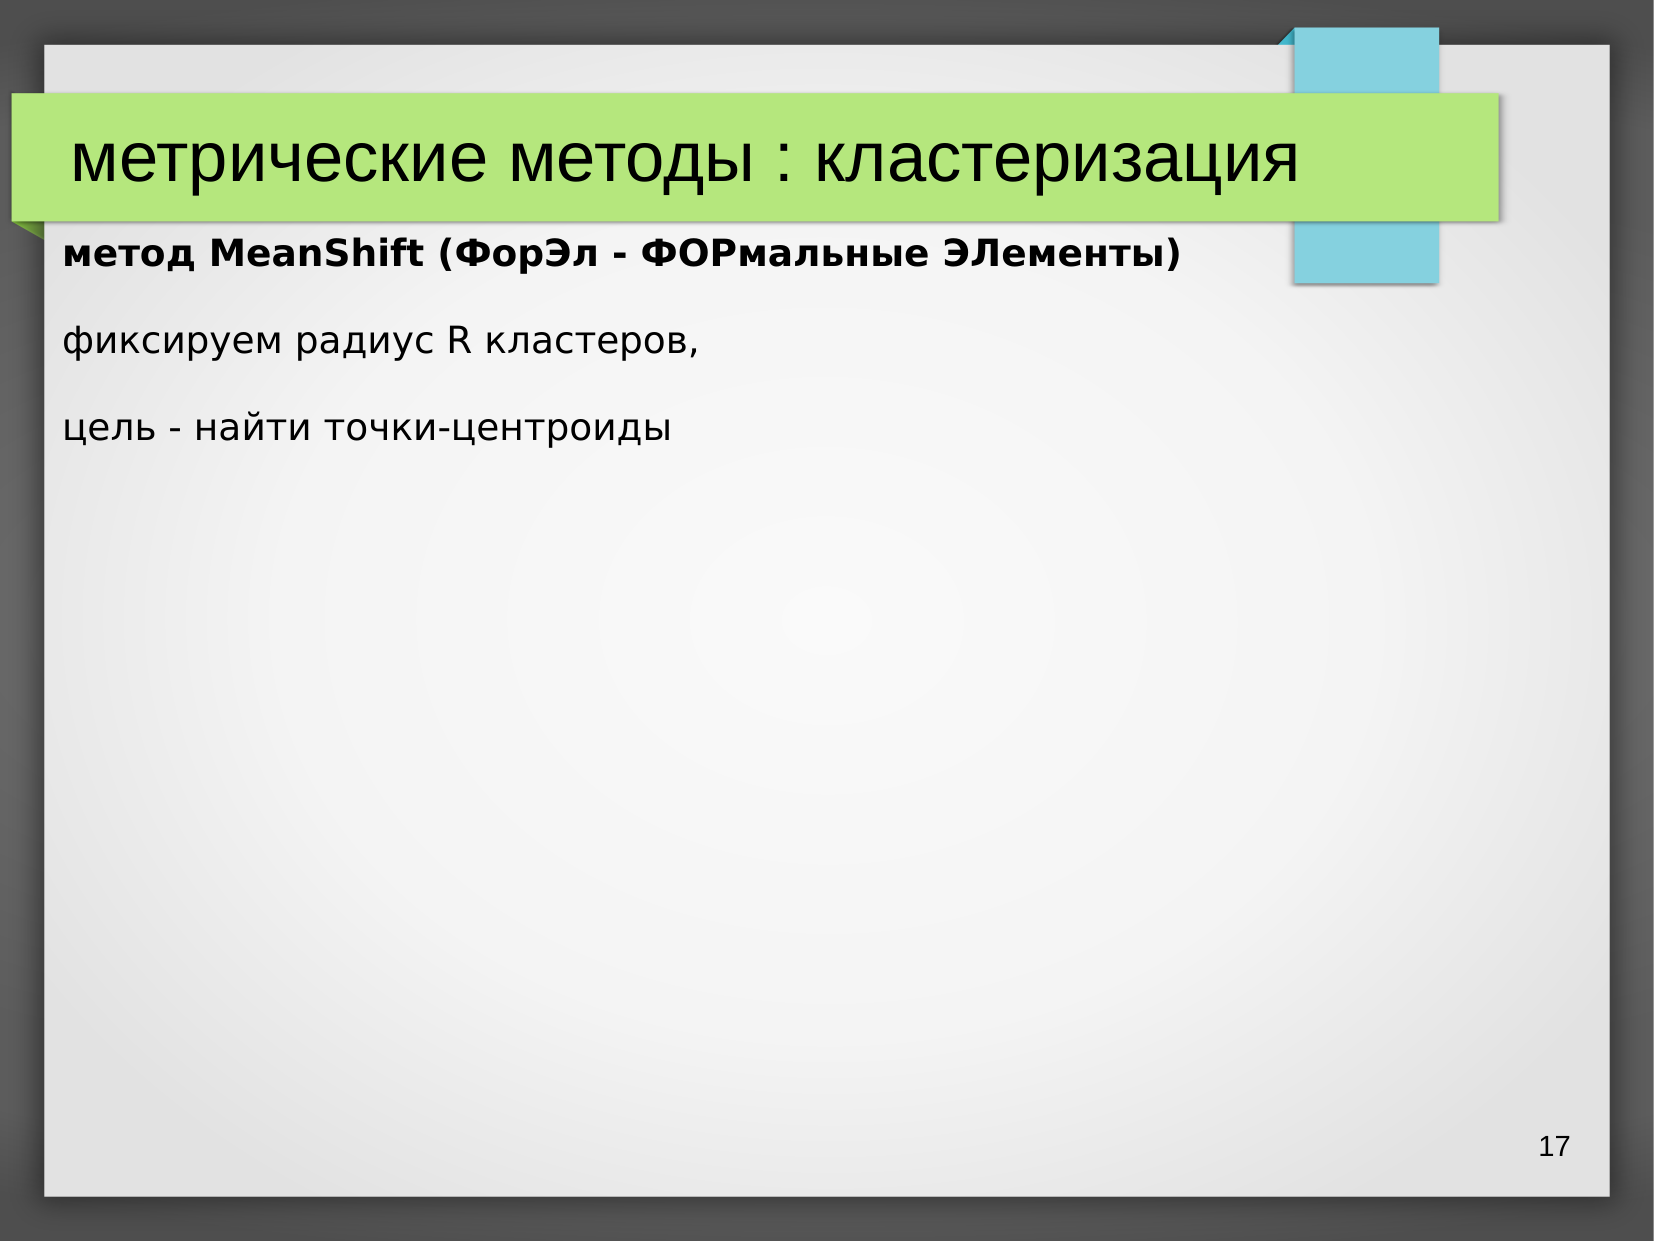

# метрические методы : кластеризация
метод MeanShift (ФорЭл - ФОРмальные ЭЛементы)
фиксируем радиус R кластеров,
цель - найти точки-центроиды
17